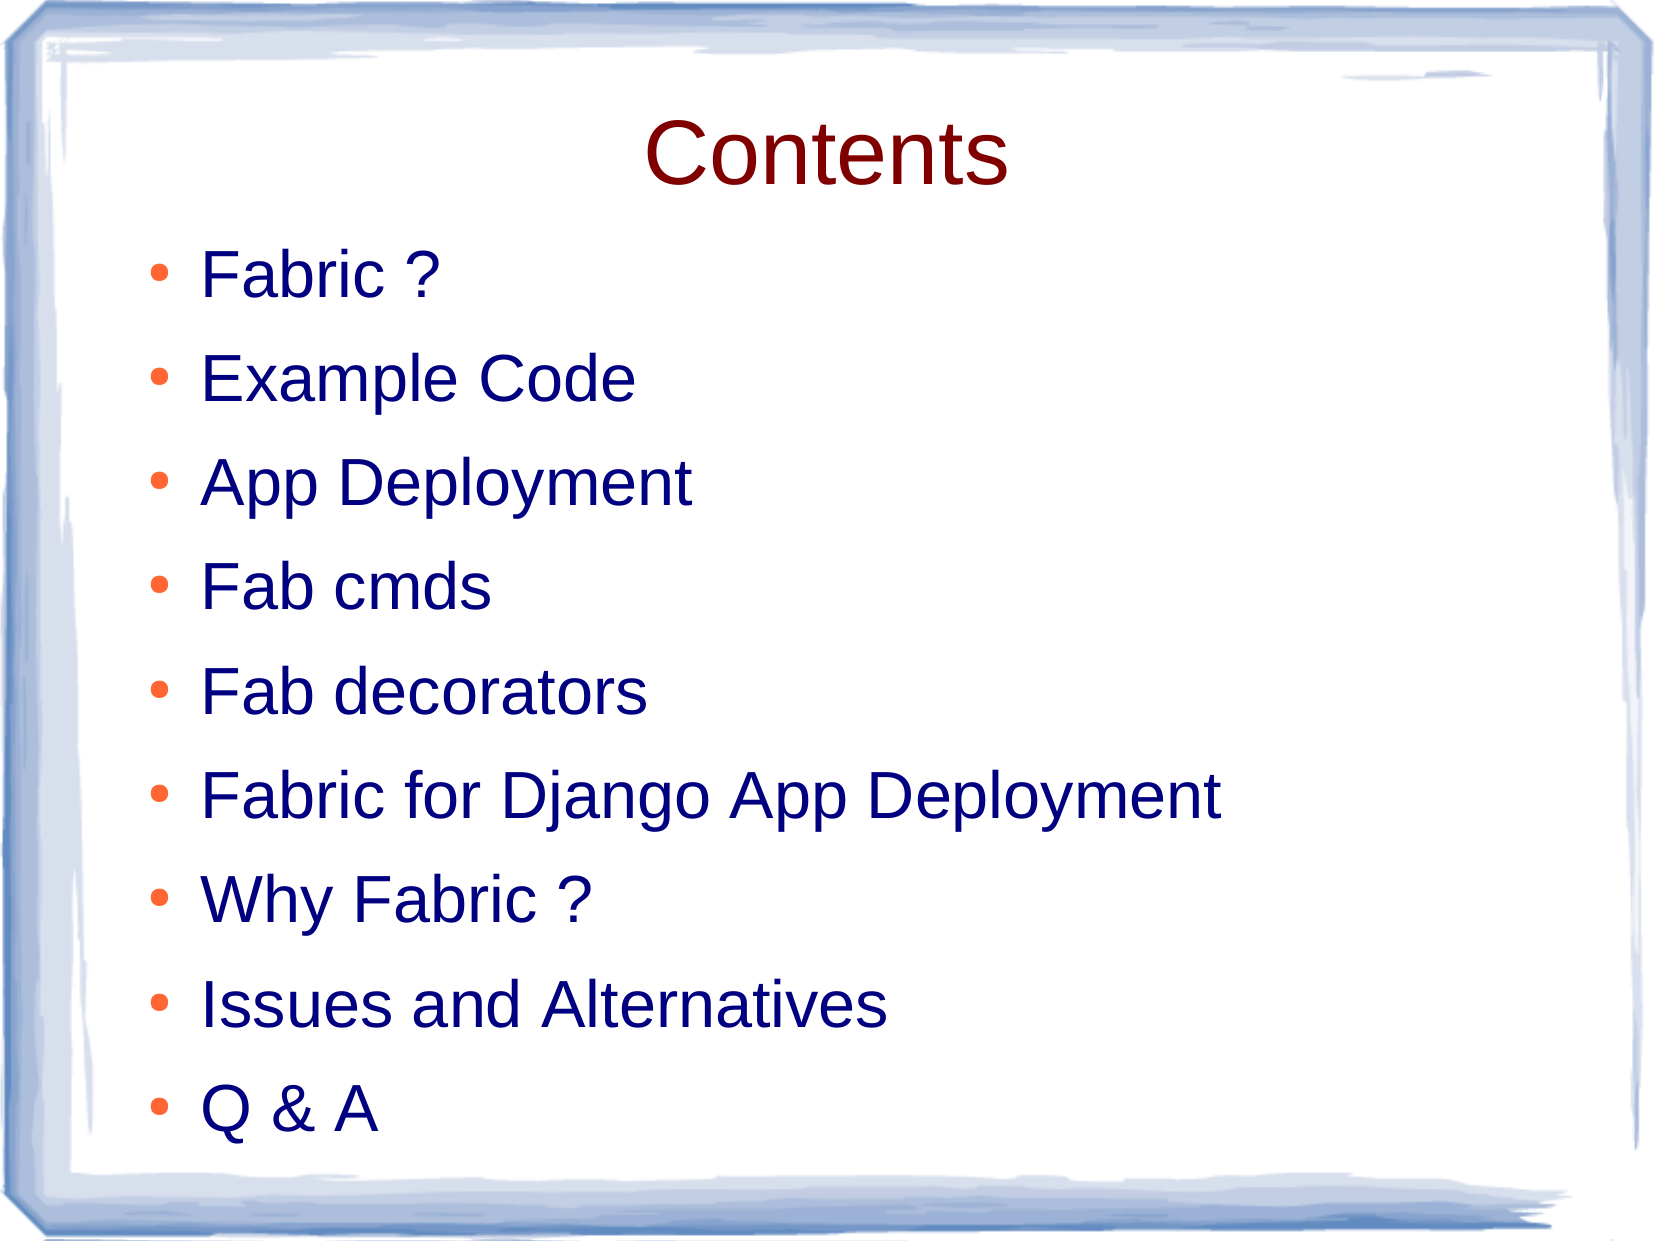

# Contents
Fabric ?
Example Code
App Deployment
Fab cmds
Fab decorators
Fabric for Django App Deployment
Why Fabric ?
Issues and Alternatives
Q & A